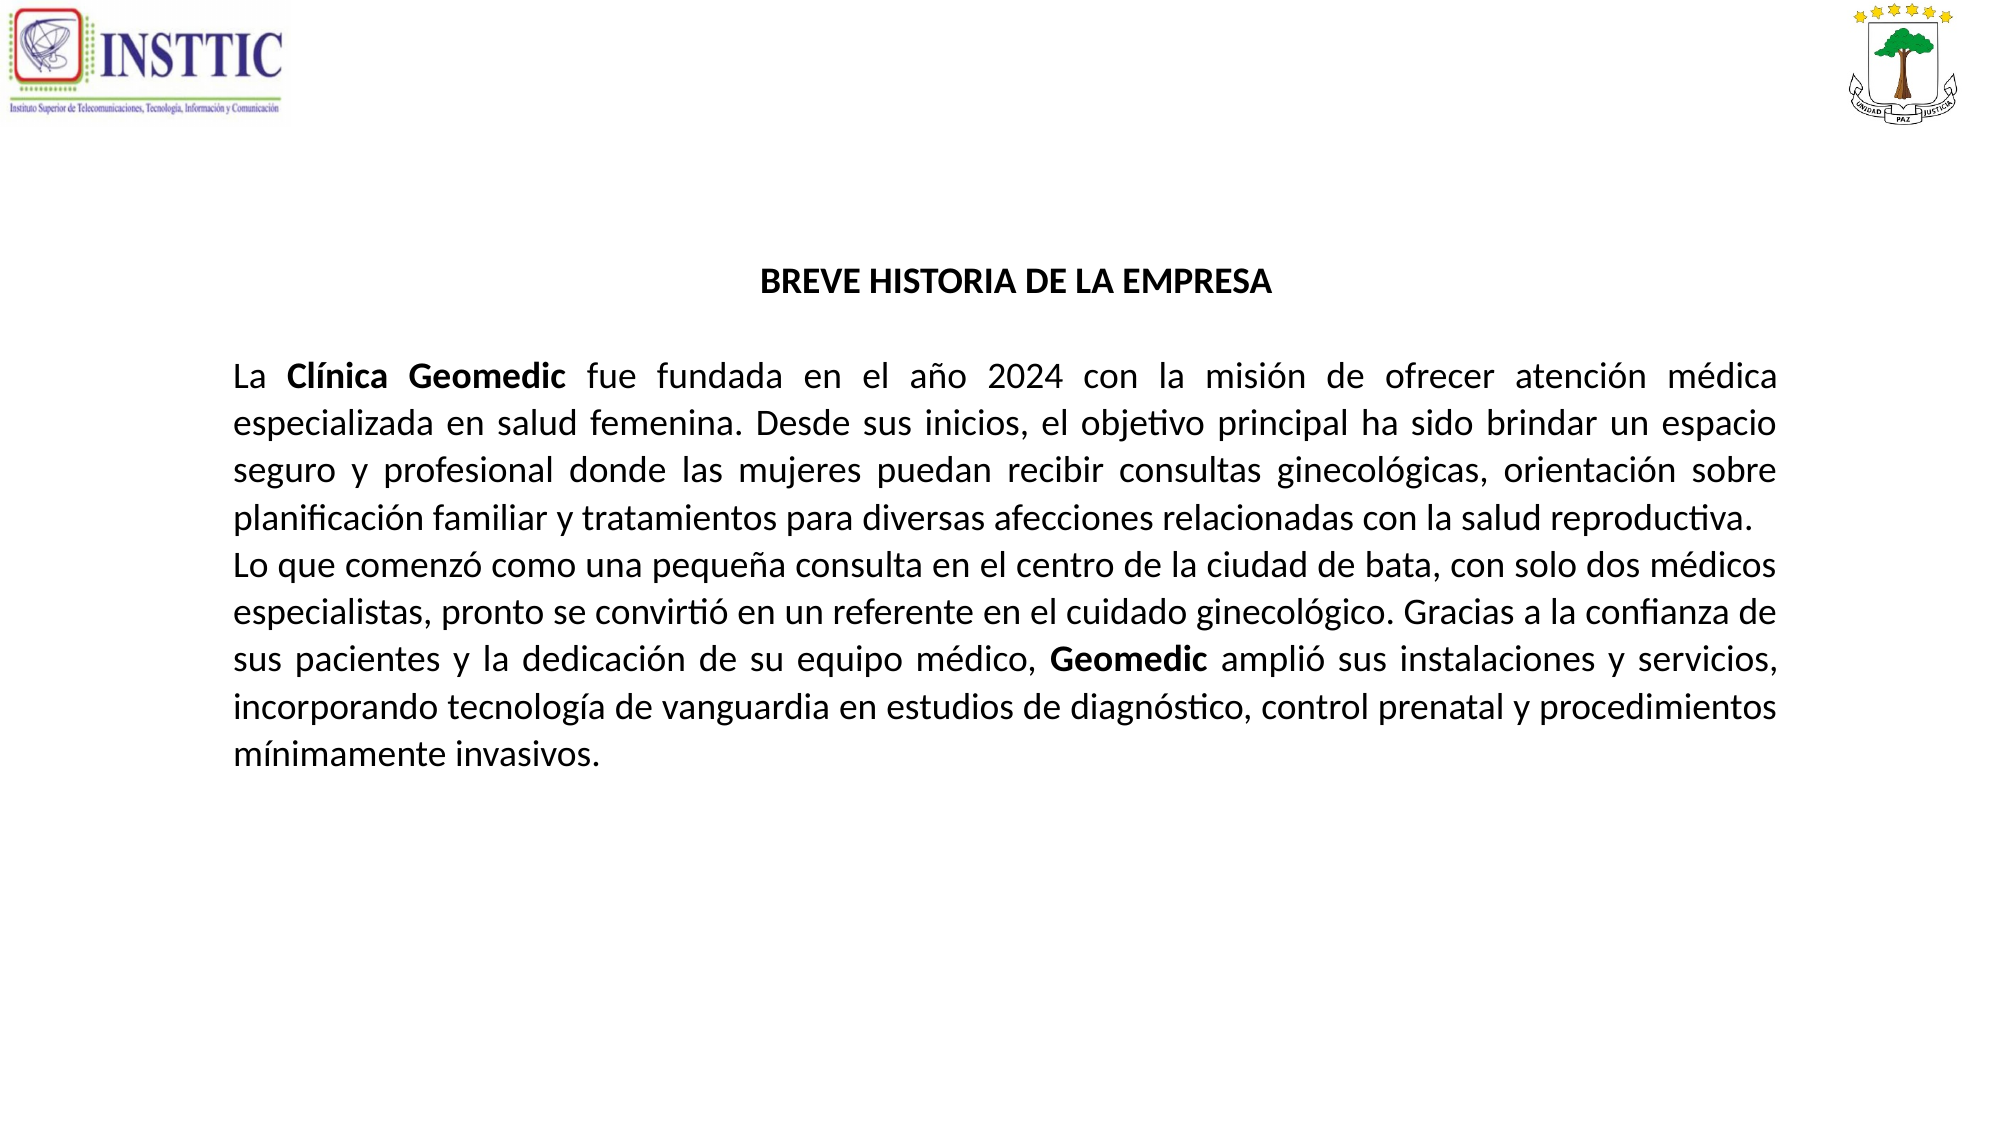

BREVE HISTORIA DE LA EMPRESA
La Clínica Geomedic fue fundada en el año 2024 con la misión de ofrecer atención médica especializada en salud femenina. Desde sus inicios, el objetivo principal ha sido brindar un espacio seguro y profesional donde las mujeres puedan recibir consultas ginecológicas, orientación sobre planificación familiar y tratamientos para diversas afecciones relacionadas con la salud reproductiva.
Lo que comenzó como una pequeña consulta en el centro de la ciudad de bata, con solo dos médicos especialistas, pronto se convirtió en un referente en el cuidado ginecológico. Gracias a la confianza de sus pacientes y la dedicación de su equipo médico, Geomedic amplió sus instalaciones y servicios, incorporando tecnología de vanguardia en estudios de diagnóstico, control prenatal y procedimientos mínimamente invasivos.